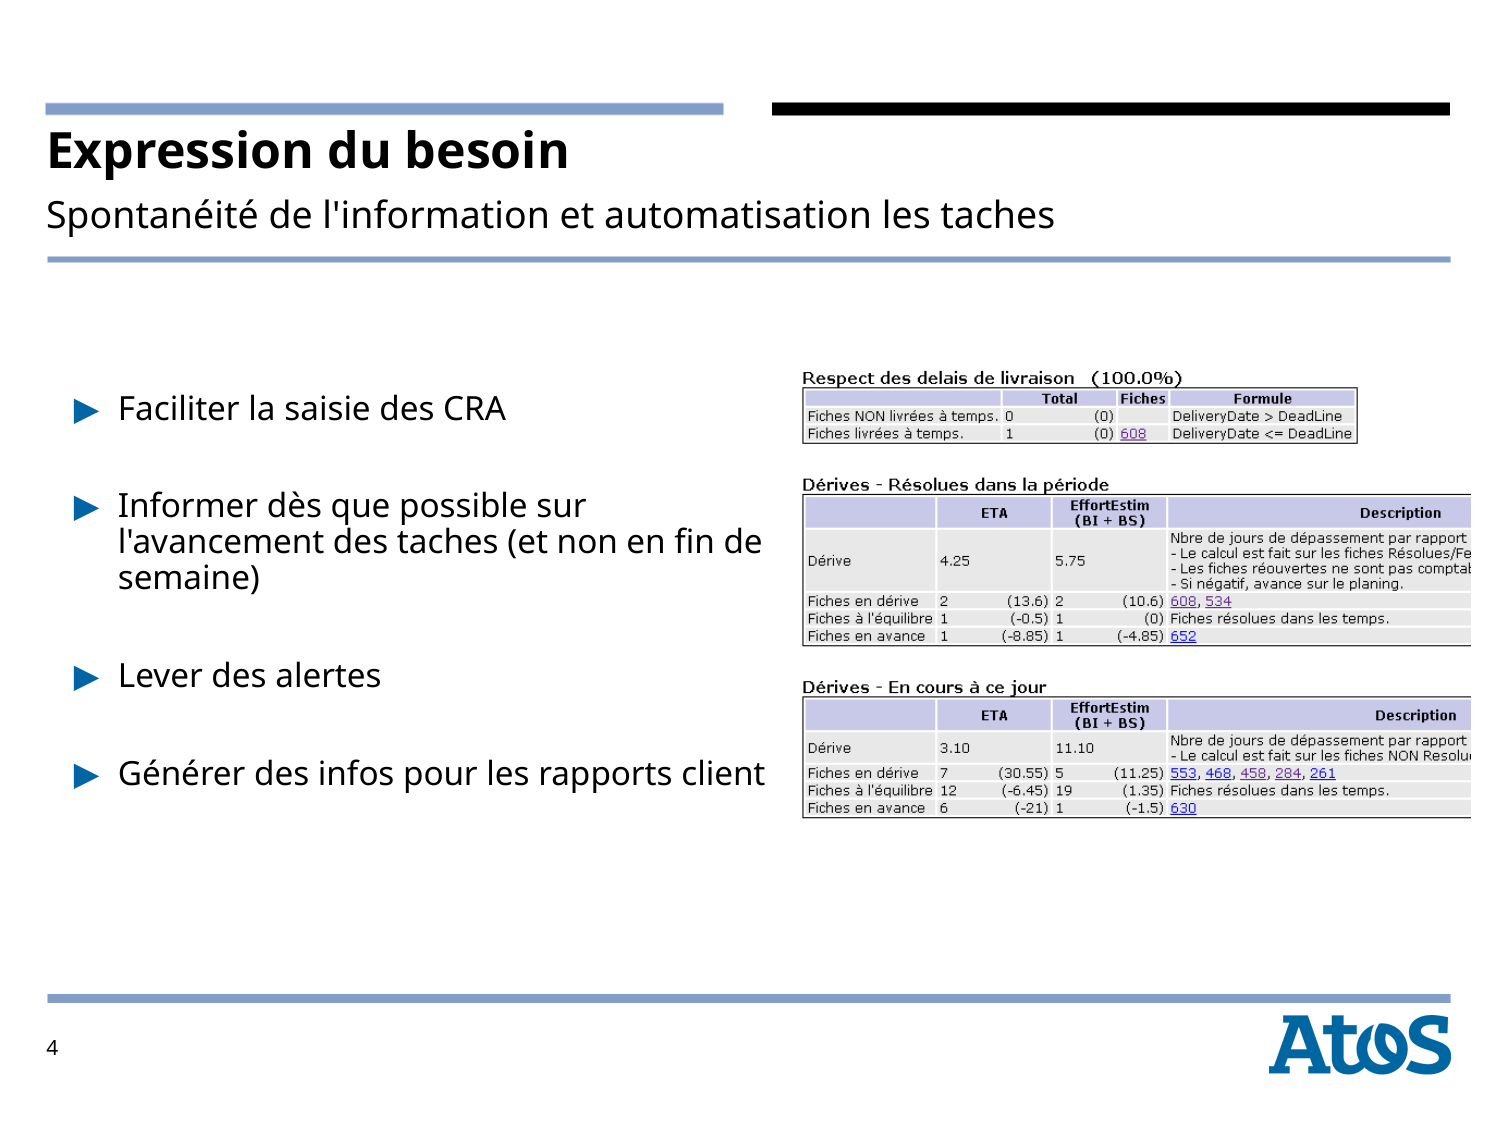

# Expression du besoin
Spontanéité de l'information et automatisation les taches
Faciliter la saisie des CRA
Informer dès que possible sur l'avancement des taches (et non en fin de semaine)
Lever des alertes
Générer des infos pour les rapports client
4